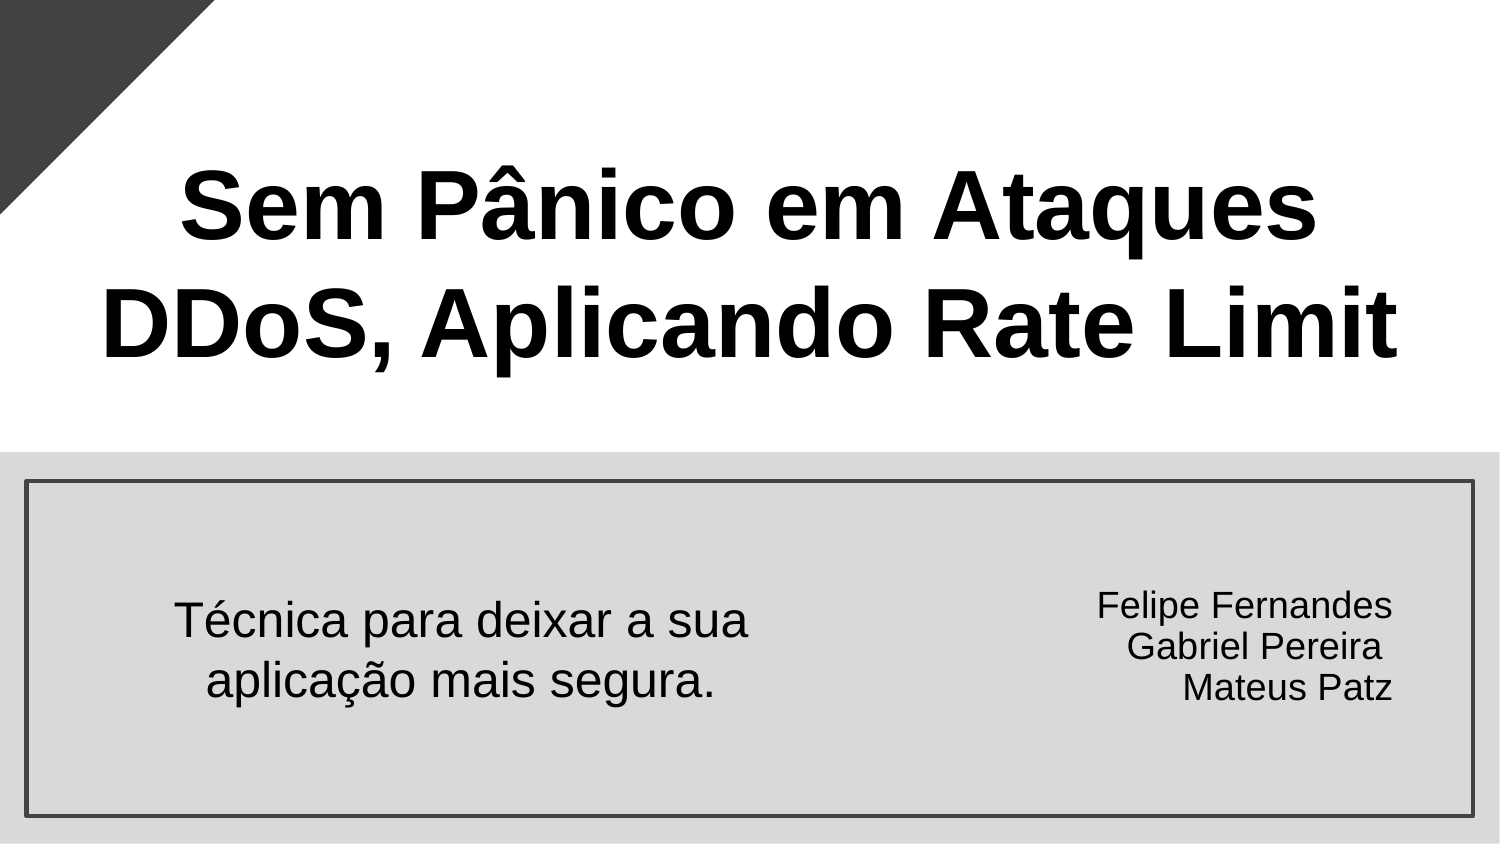

# Sem Pânico em Ataques DDoS, Aplicando Rate Limit
Felipe Fernandes
Gabriel Pereira
Mateus Patz
Técnica para deixar a sua aplicação mais segura.